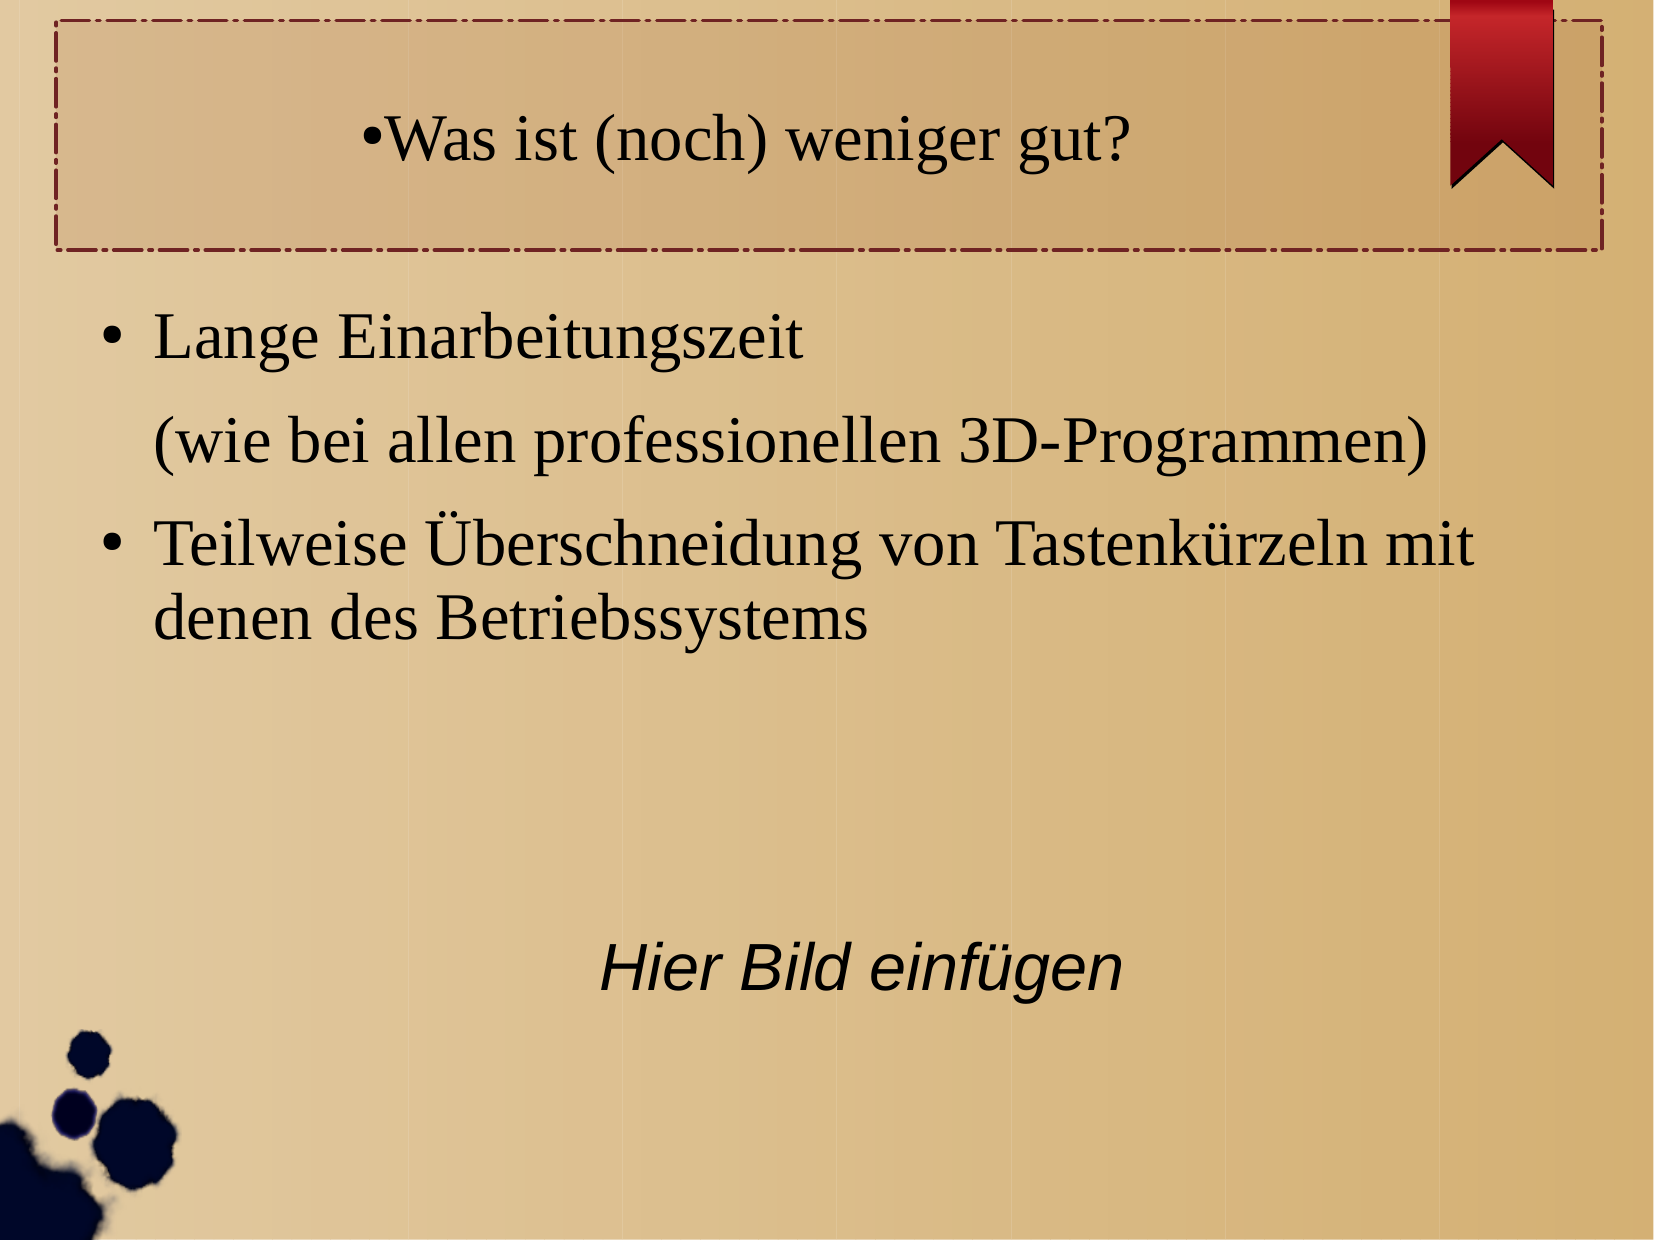

# Was ist (noch) weniger gut?
Lange Einarbeitungszeit
(wie bei allen professionellen 3D-Programmen)
Teilweise Überschneidung von Tastenkürzeln mit denen des Betriebssystems
Hier Bild einfügen